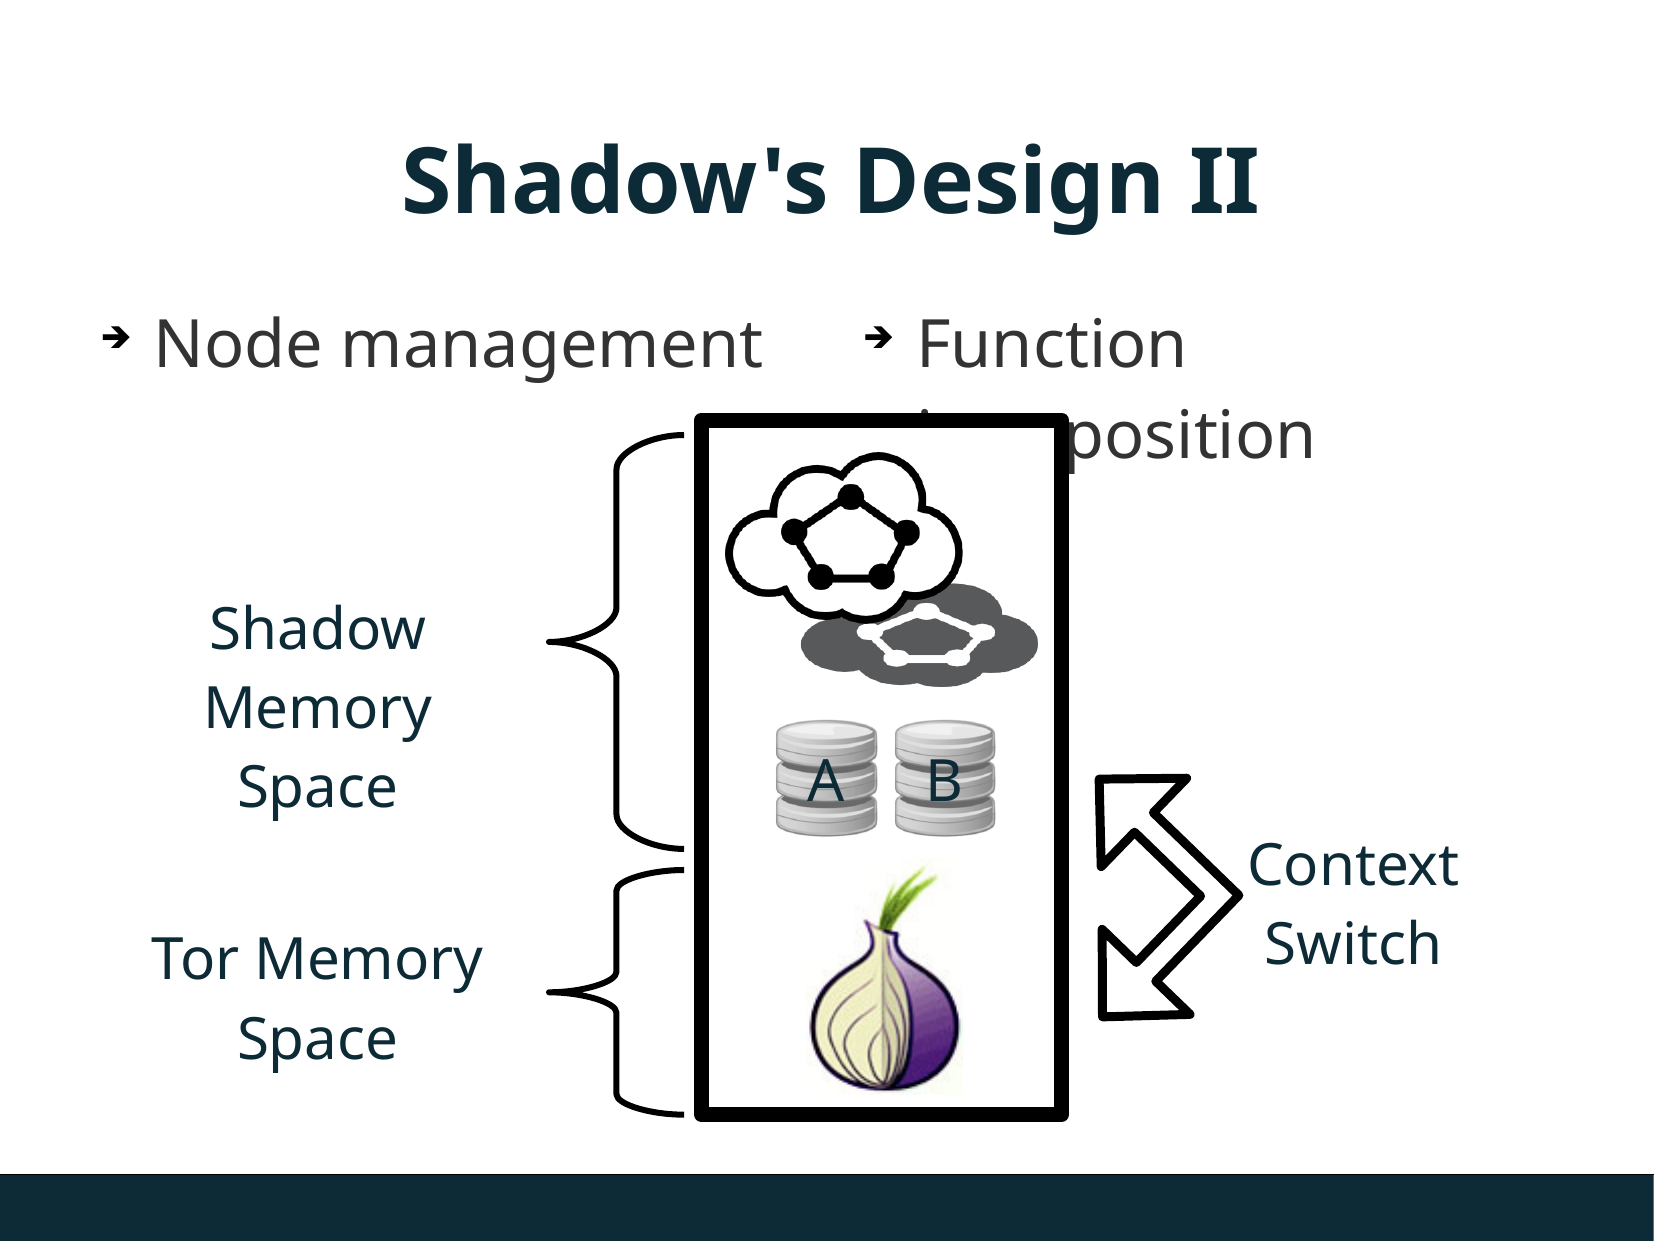

# Shadow's Design II
Node management
Function interposition
Shadow Memory
Space
A
B
Context
Switch
Tor Memory
Space